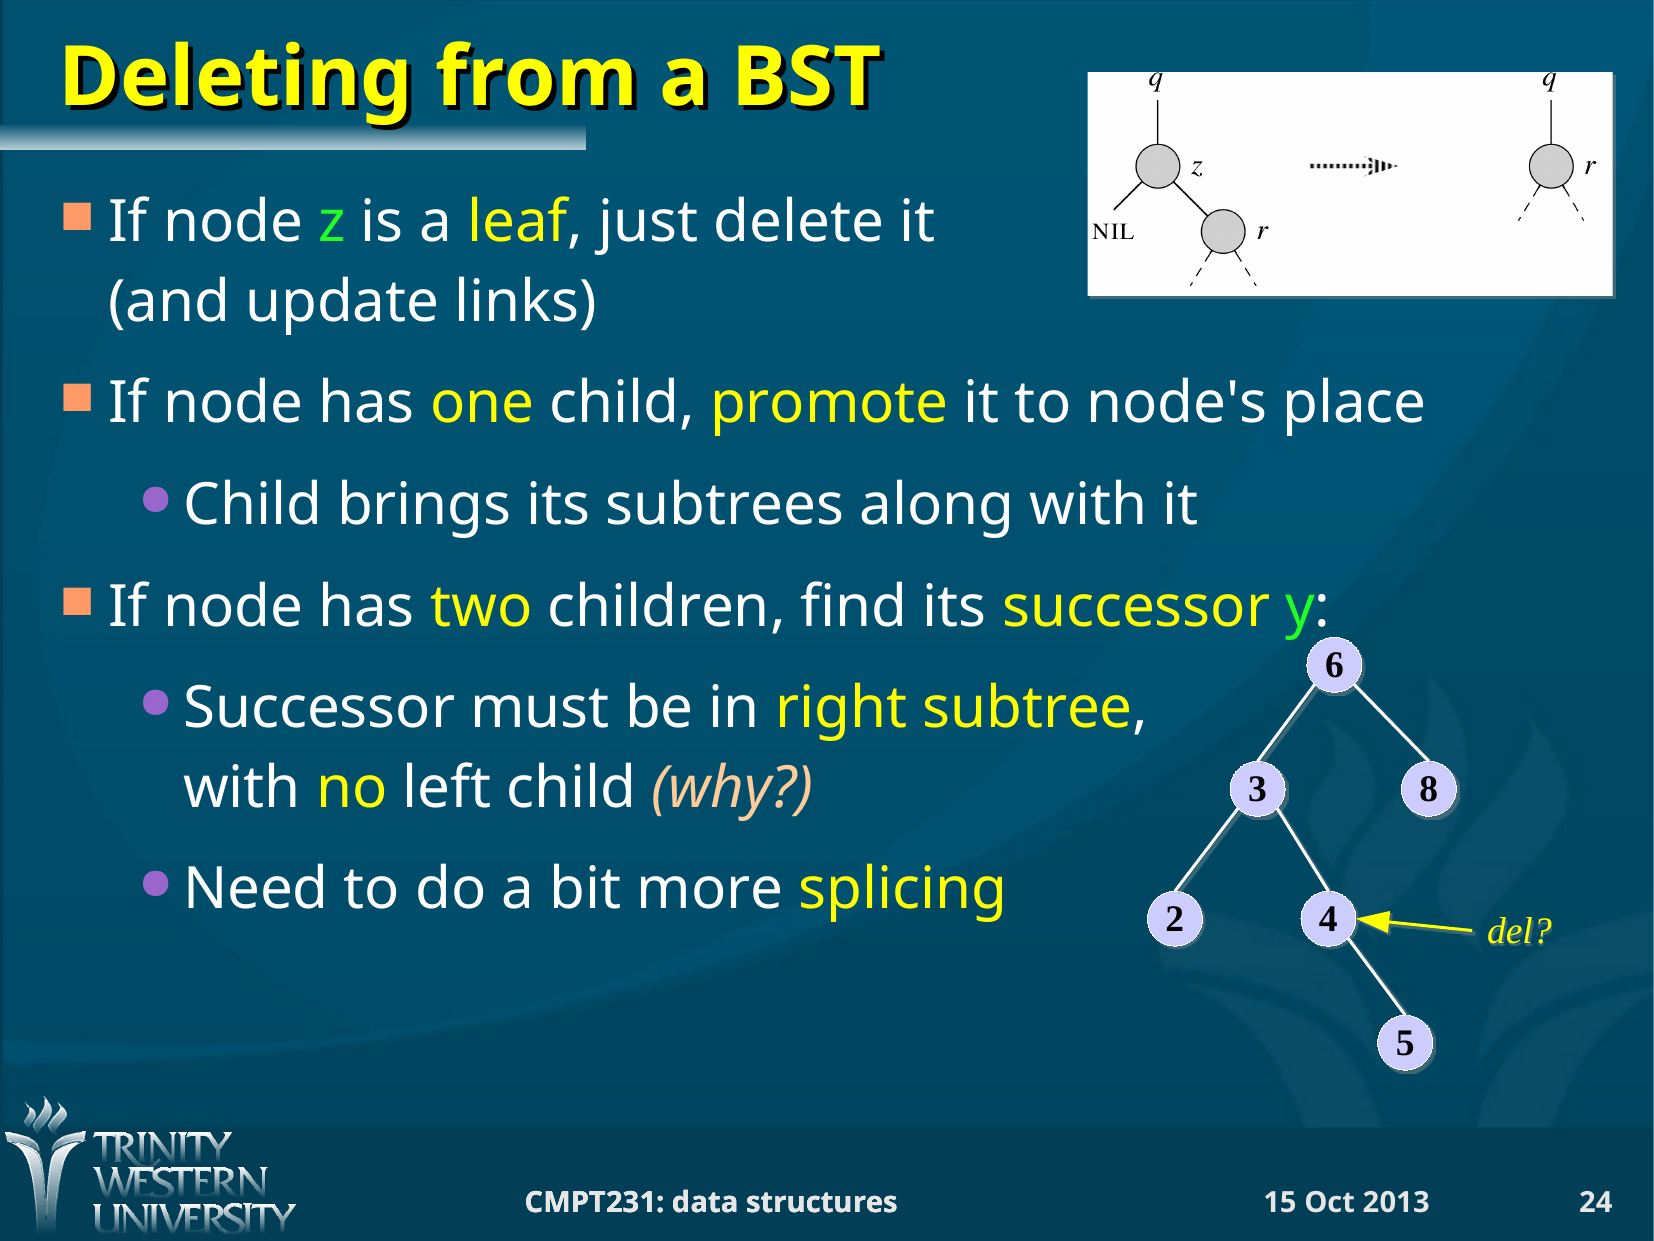

# Deleting from a BST
If node z is a leaf, just delete it
(and update links)
If node has one child, promote it to node's place
Child brings its subtrees along with it
If node has two children, find its successor y:
Successor must be in right subtree,
with no left child (why?)
Need to do a bit more splicing
6
3
8
2
4
del?
5
CMPT231: data structures
15 Oct 2013
24